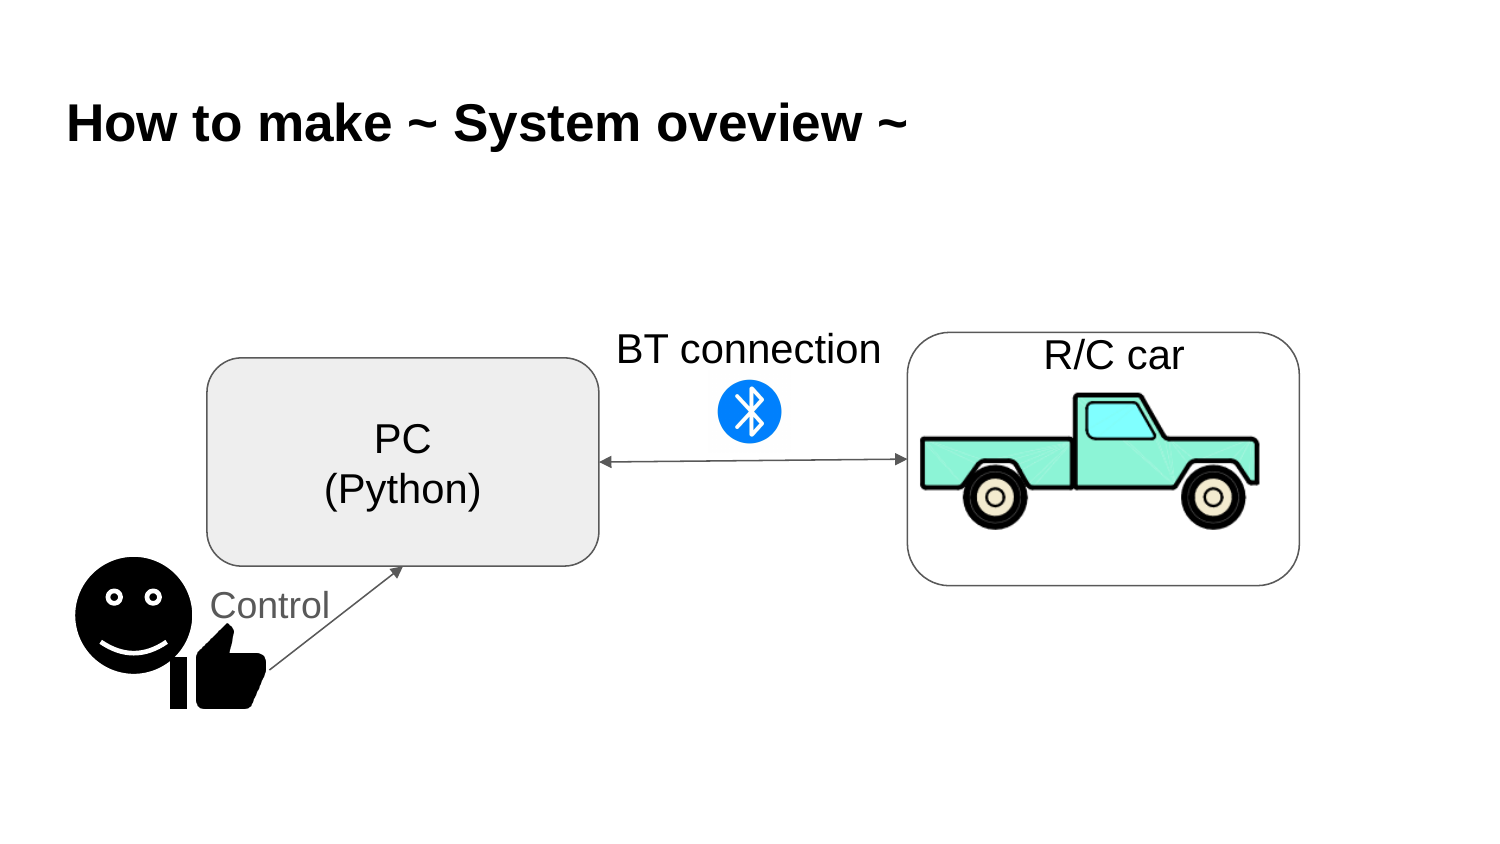

# How to make ~ System oveview ~
BT connection
R/C car
PC
(Python)
Control